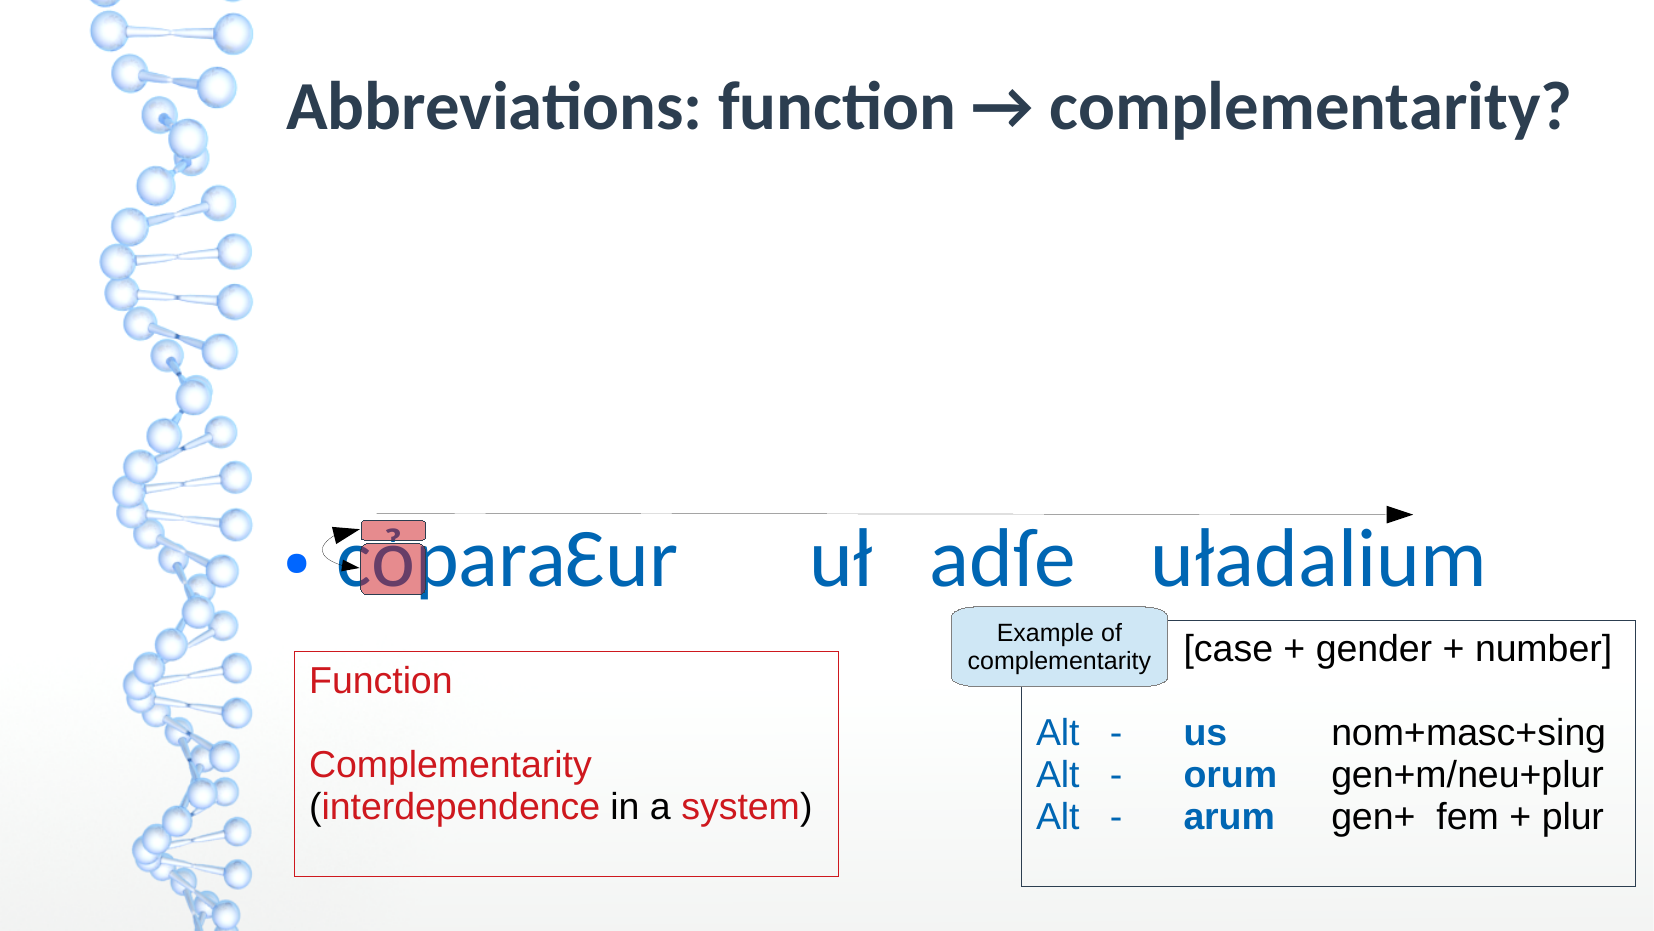

# Abbreviations: function → complementarity?
cỏparaƐur uł adſe uładalium
Example of
complementarity
		[case + gender + number]
Alt	-	us		nom+masc+sing
Alt	-	orum	gen+m/neu+plur
Alt	-	arum	gen+ fem + plur
Function
Complementarity
(interdependence in a system)